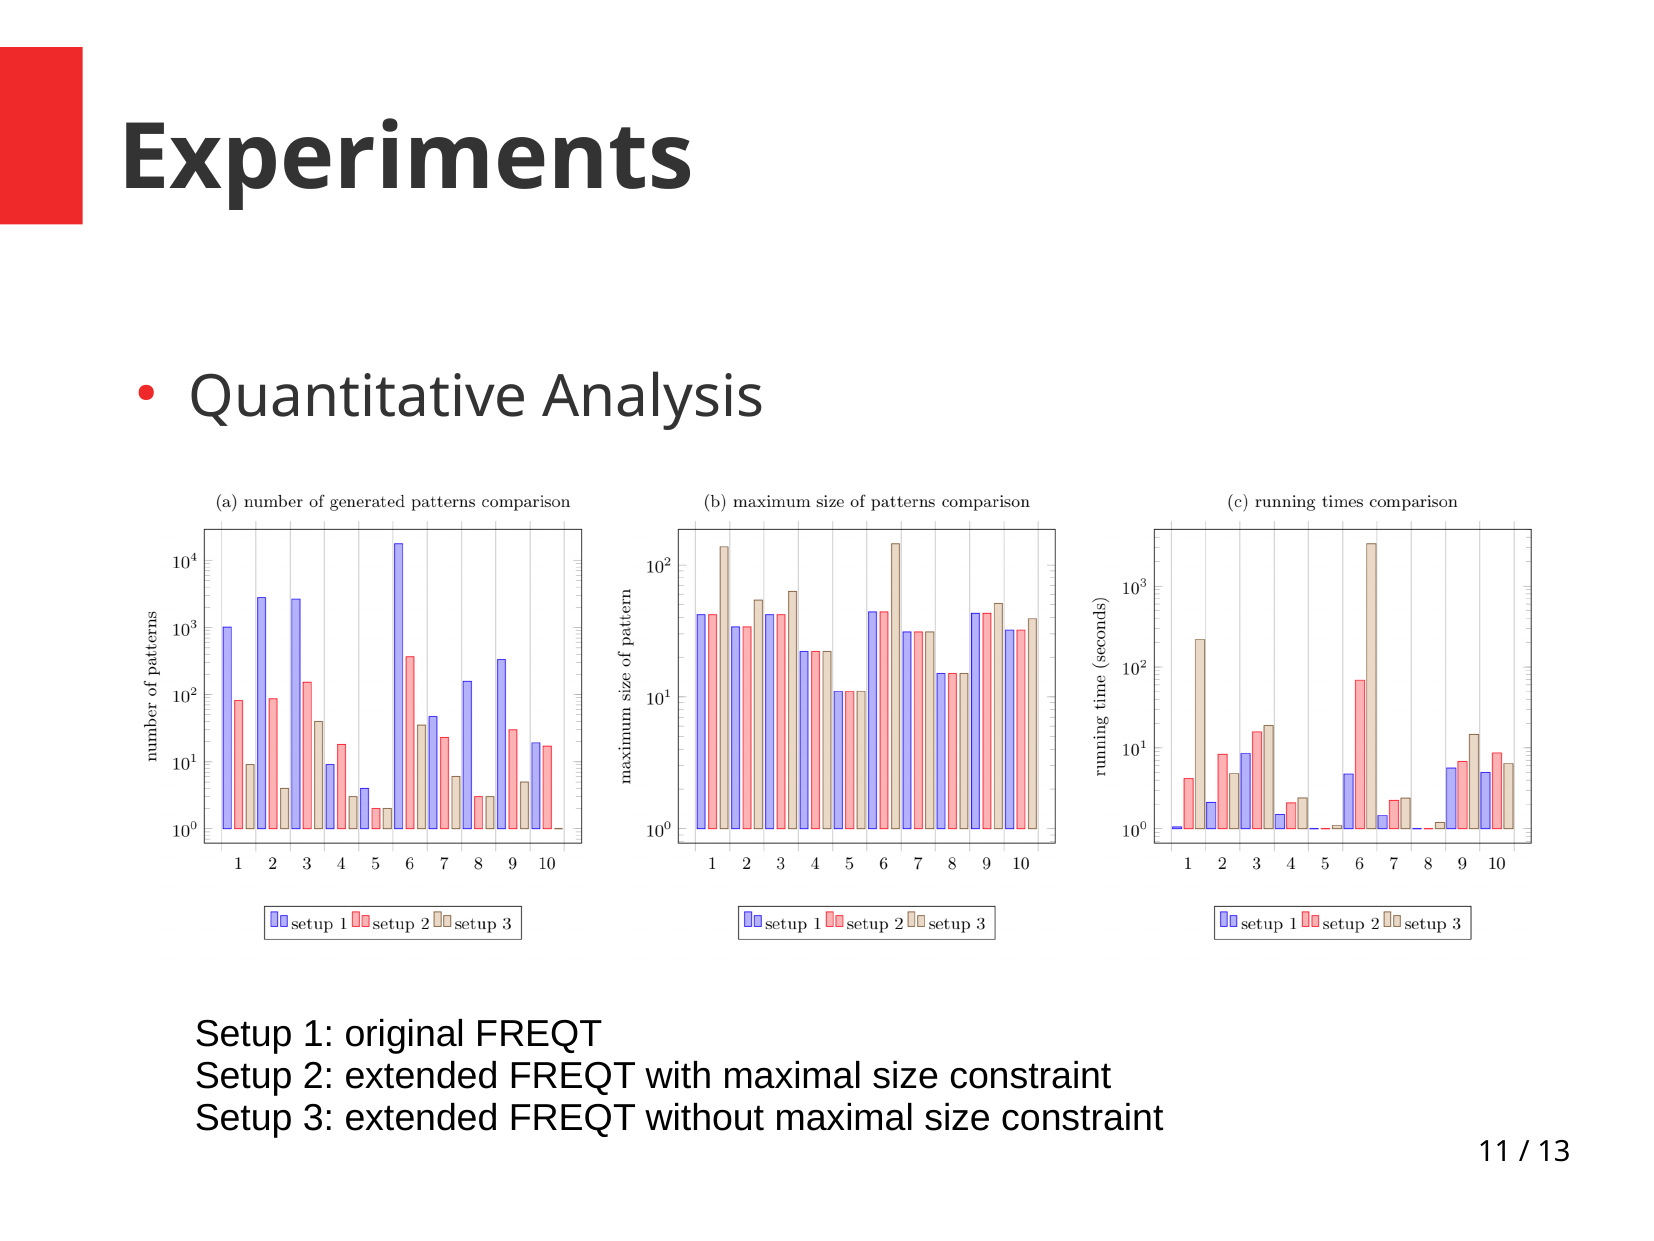

# Experiments
Quantitative Analysis
Setup 1: original FREQT
Setup 2: extended FREQT with maximal size constraint
Setup 3: extended FREQT without maximal size constraint
11